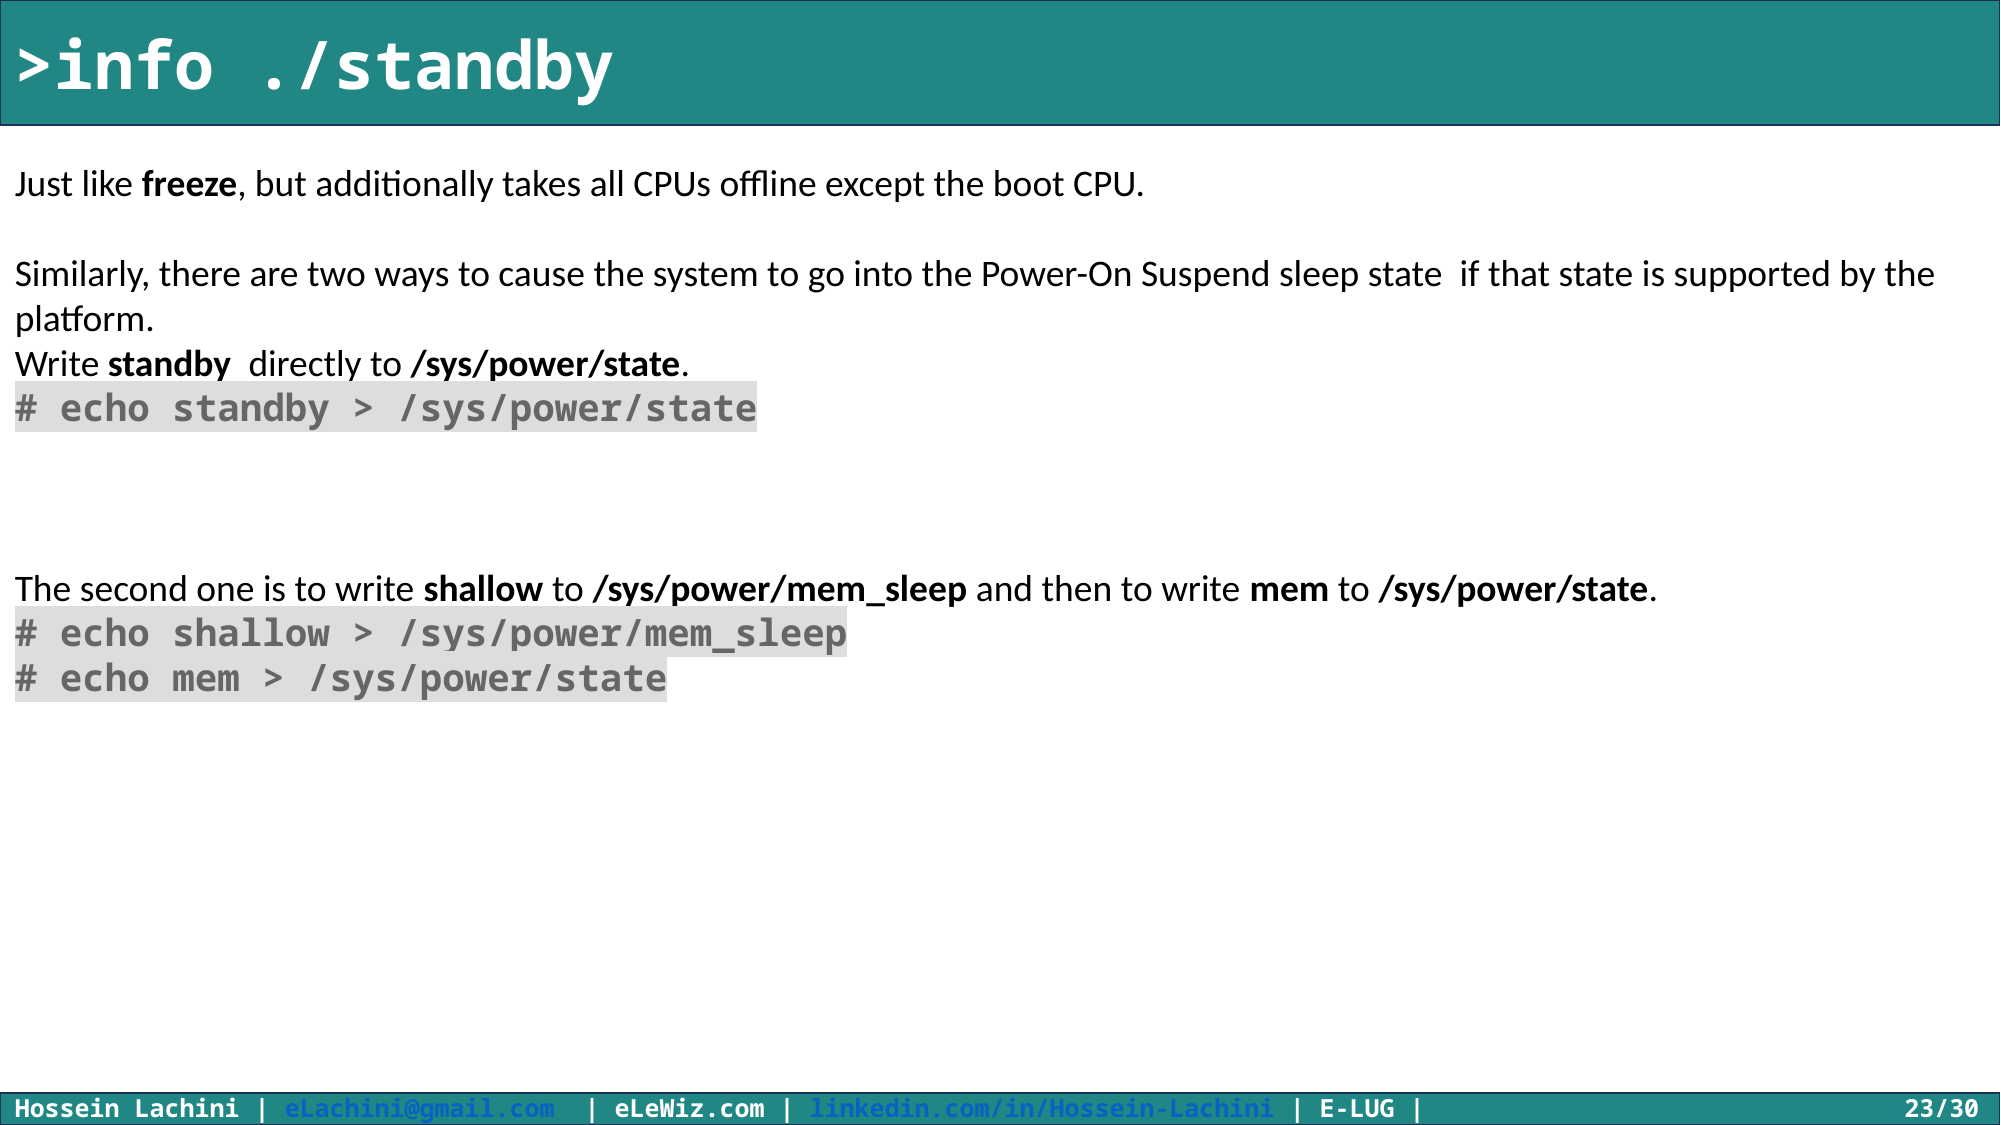

>info ./standby
Just like freeze, but additionally takes all CPUs offline except the boot CPU.
Similarly, there are two ways to cause the system to go into the Power-On Suspend sleep state if that state is supported by the platform.
Write standby directly to /sys/power/state.
# echo standby > /sys/power/state
The second one is to write shallow to /sys/power/mem_sleep and then to write mem to /sys/power/state.
# echo shallow > /sys/power/mem_sleep
# echo mem > /sys/power/state
Hossein Lachini | eLachini@gmail.com | eLeWiz.com | linkedin.com/in/Hossein-Lachini | E-LUG | 23/30